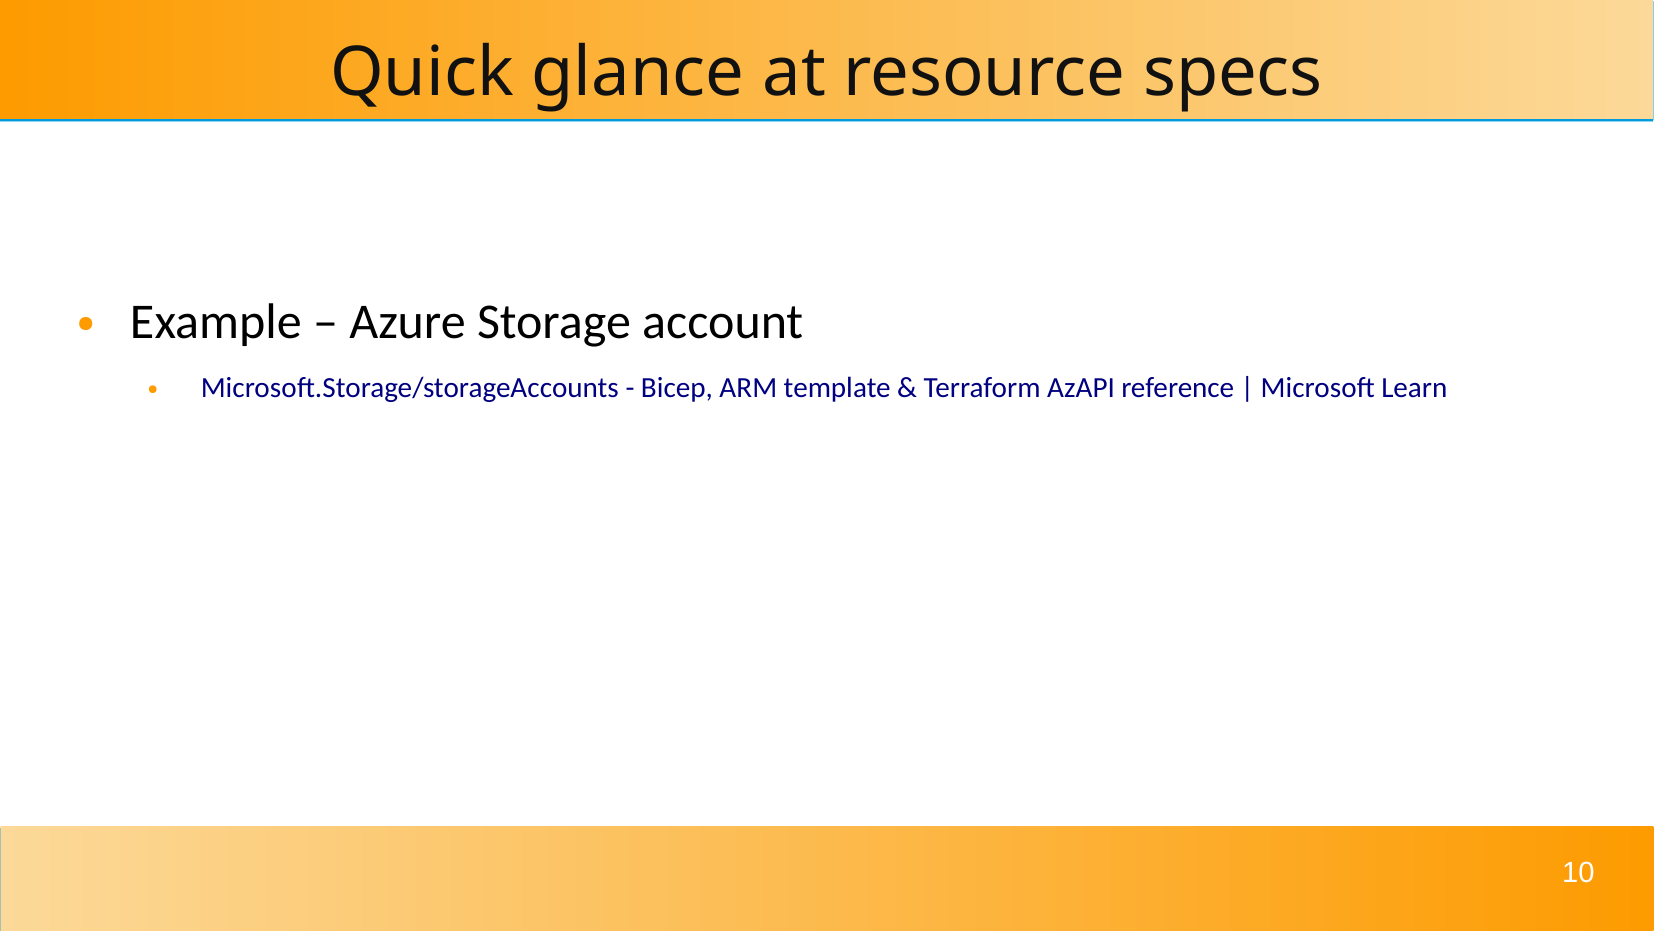

# Quick glance at resource specs
Example – Azure Storage account
Microsoft.Storage/storageAccounts - Bicep, ARM template & Terraform AzAPI reference | Microsoft Learn
10